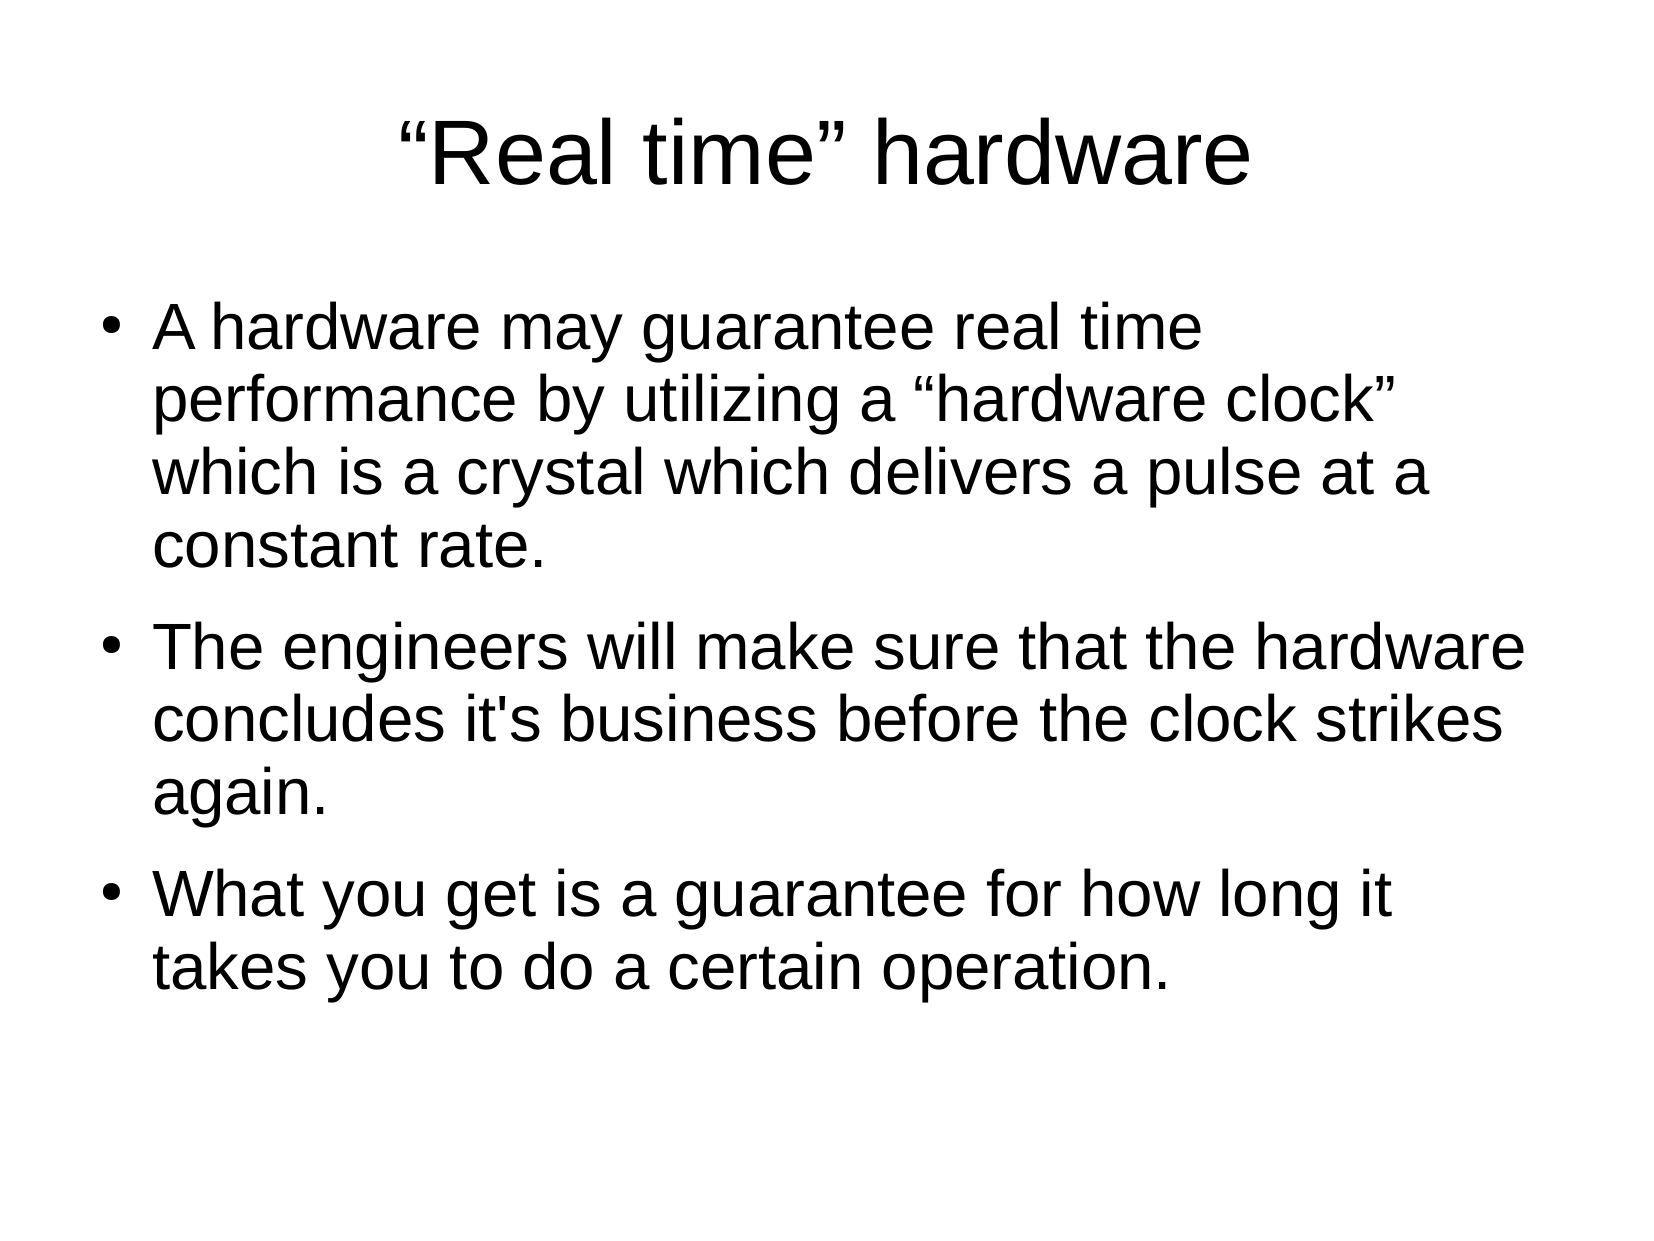

# “Real time” hardware
A hardware may guarantee real time performance by utilizing a “hardware clock” which is a crystal which delivers a pulse at a constant rate.
The engineers will make sure that the hardware concludes it's business before the clock strikes again.
What you get is a guarantee for how long it takes you to do a certain operation.